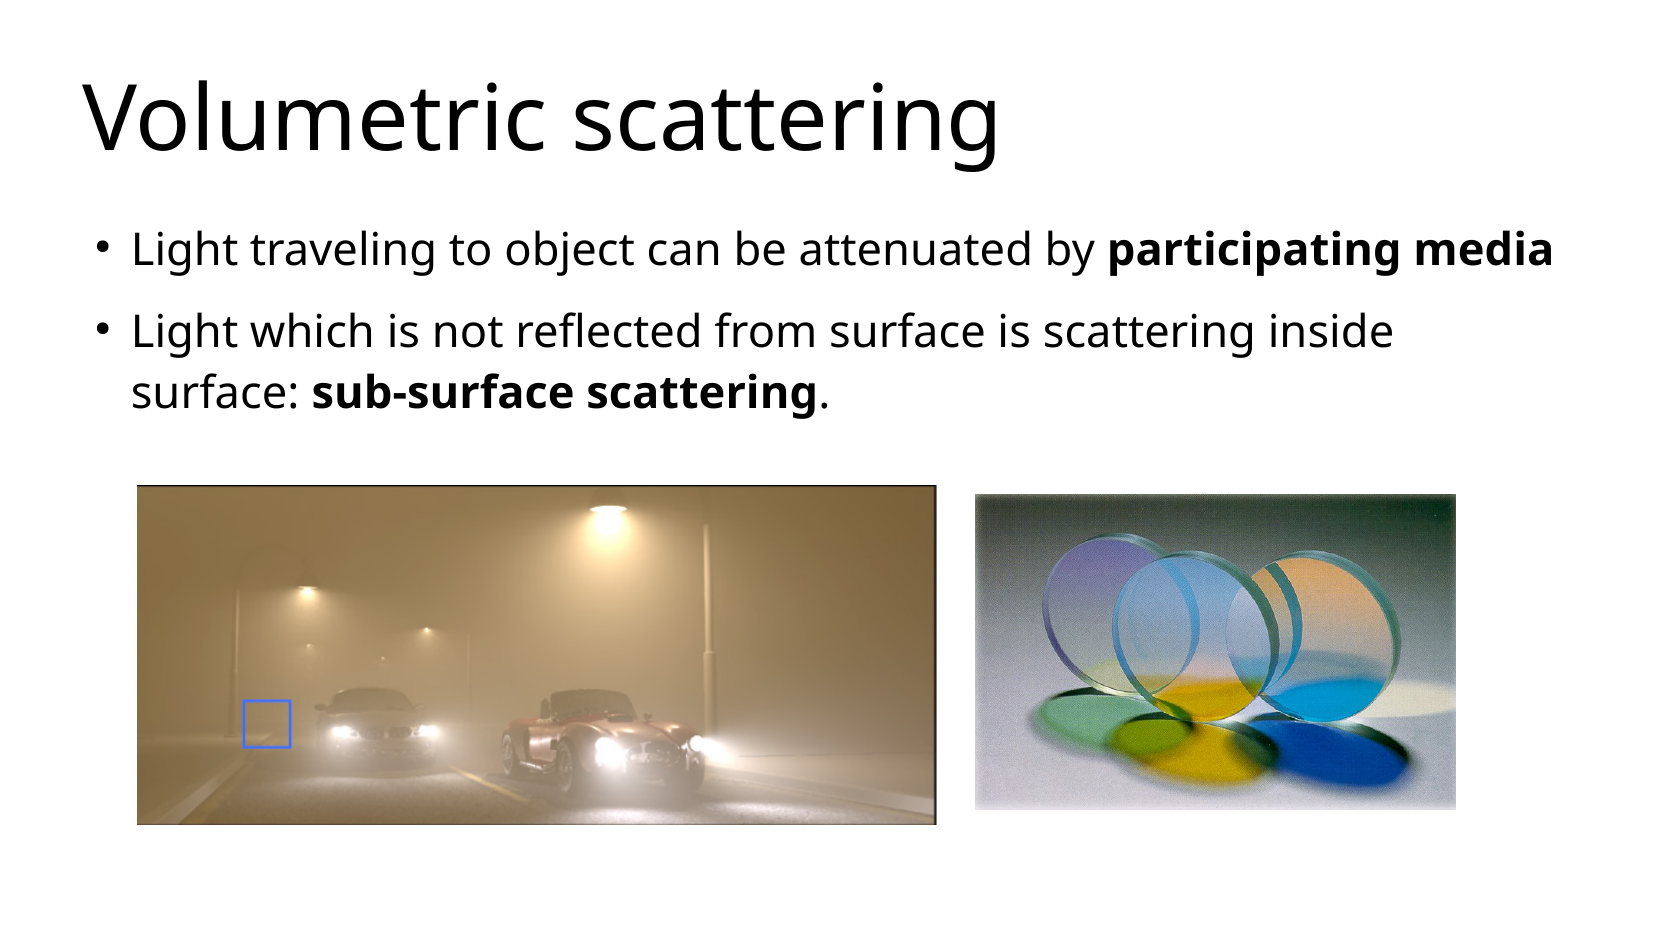

# Volumetric scattering
Light traveling to object can be attenuated by participating media
Light which is not reflected from surface is scattering inside surface: sub-surface scattering.